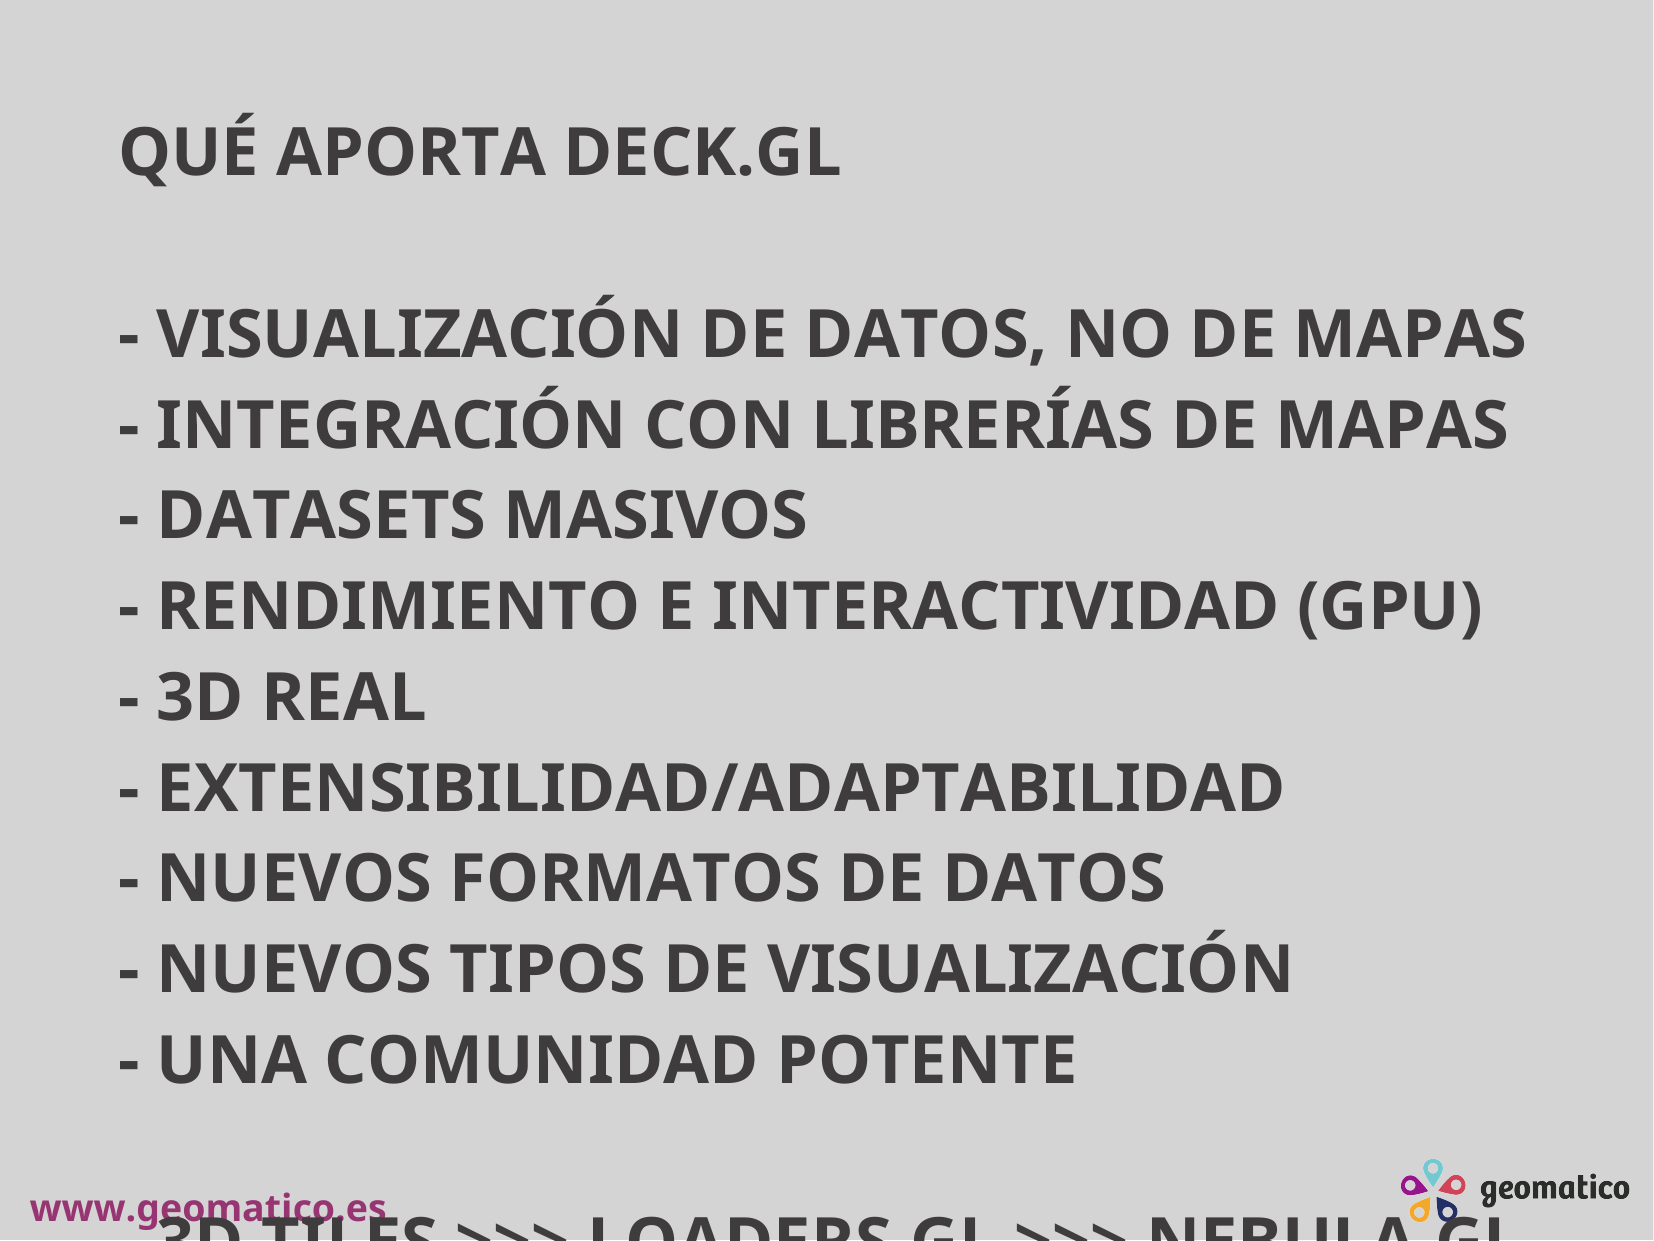

Qué aporta deck.gl
- visualización de datos, no de mapas
- integración con librerías de mapas
- datasets masivos
- rendimiento e interactividad (GPU)
- 3D real
- extensibilidad/adaptabilidad
- nuevos formatos de datos
- nuevos tipos de visualización
- una comunidad potente
- 3d tiles >>> loaders.gl >>> nebula.gl